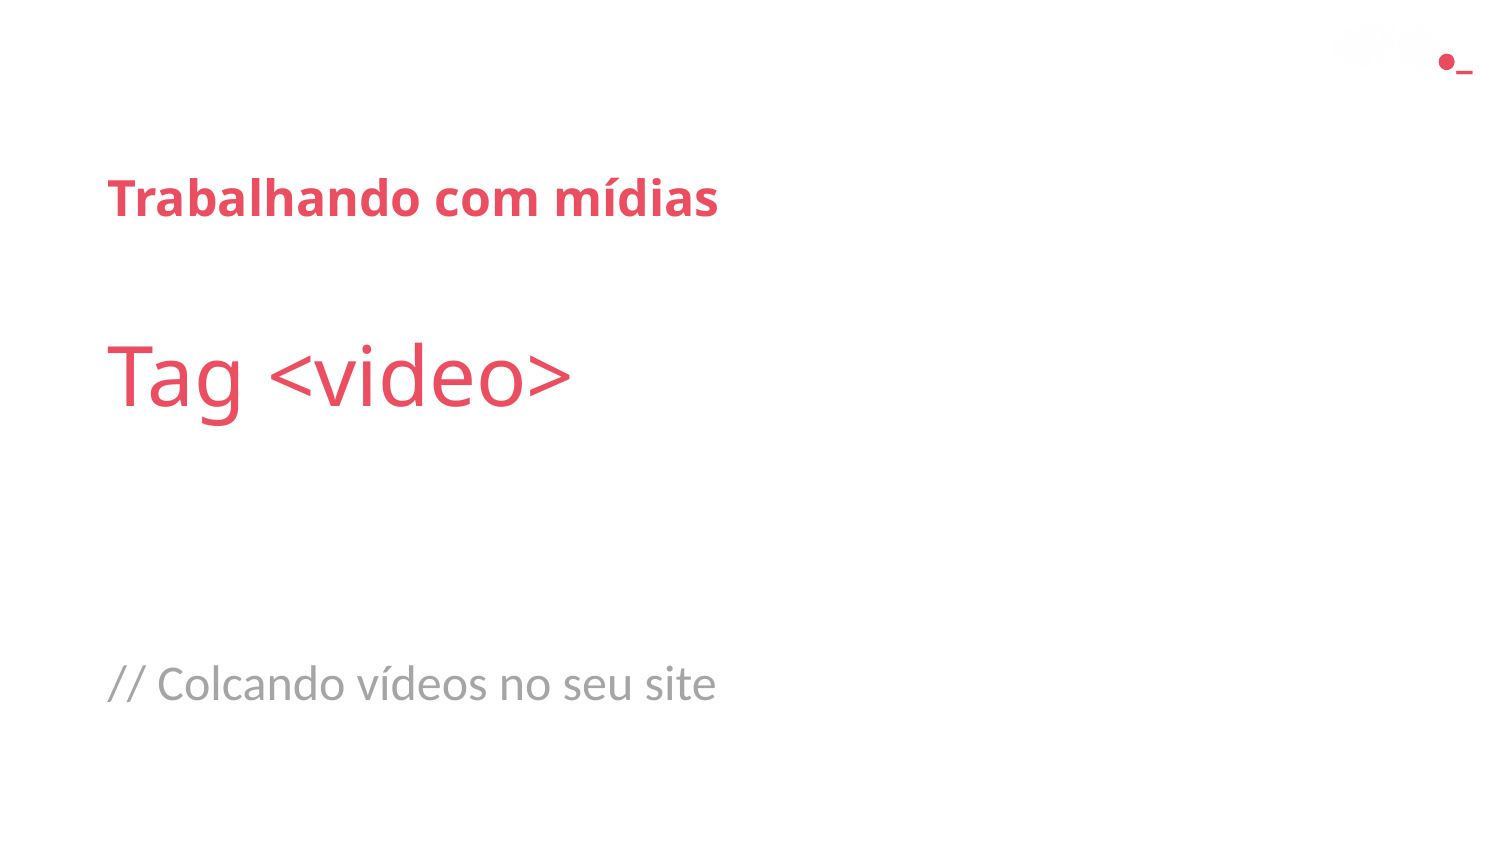

Trabalhando com mídias
Tag <video>
// Colcando vídeos no seu site